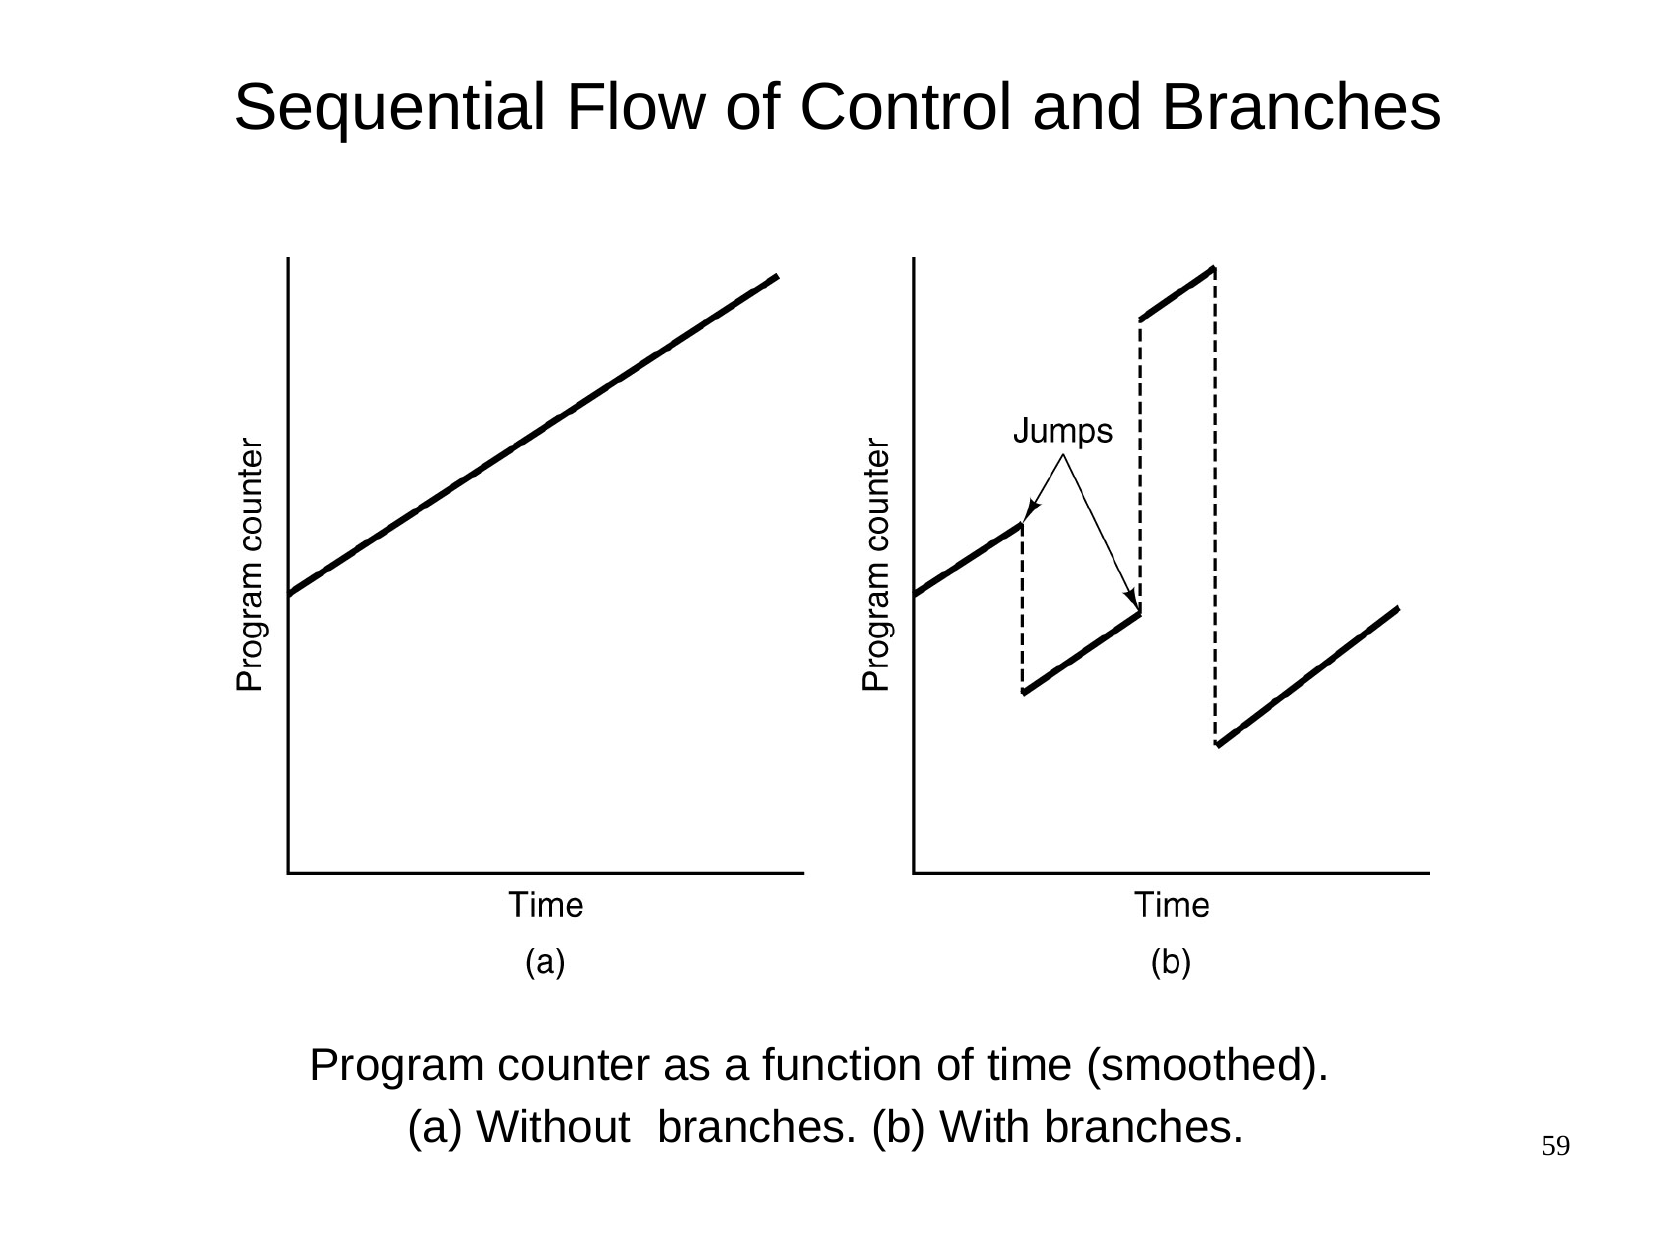

# Sequential Flow of Control and Branches
Program counter as a function of time (smoothed).
(a) Without branches. (b) With branches.
59